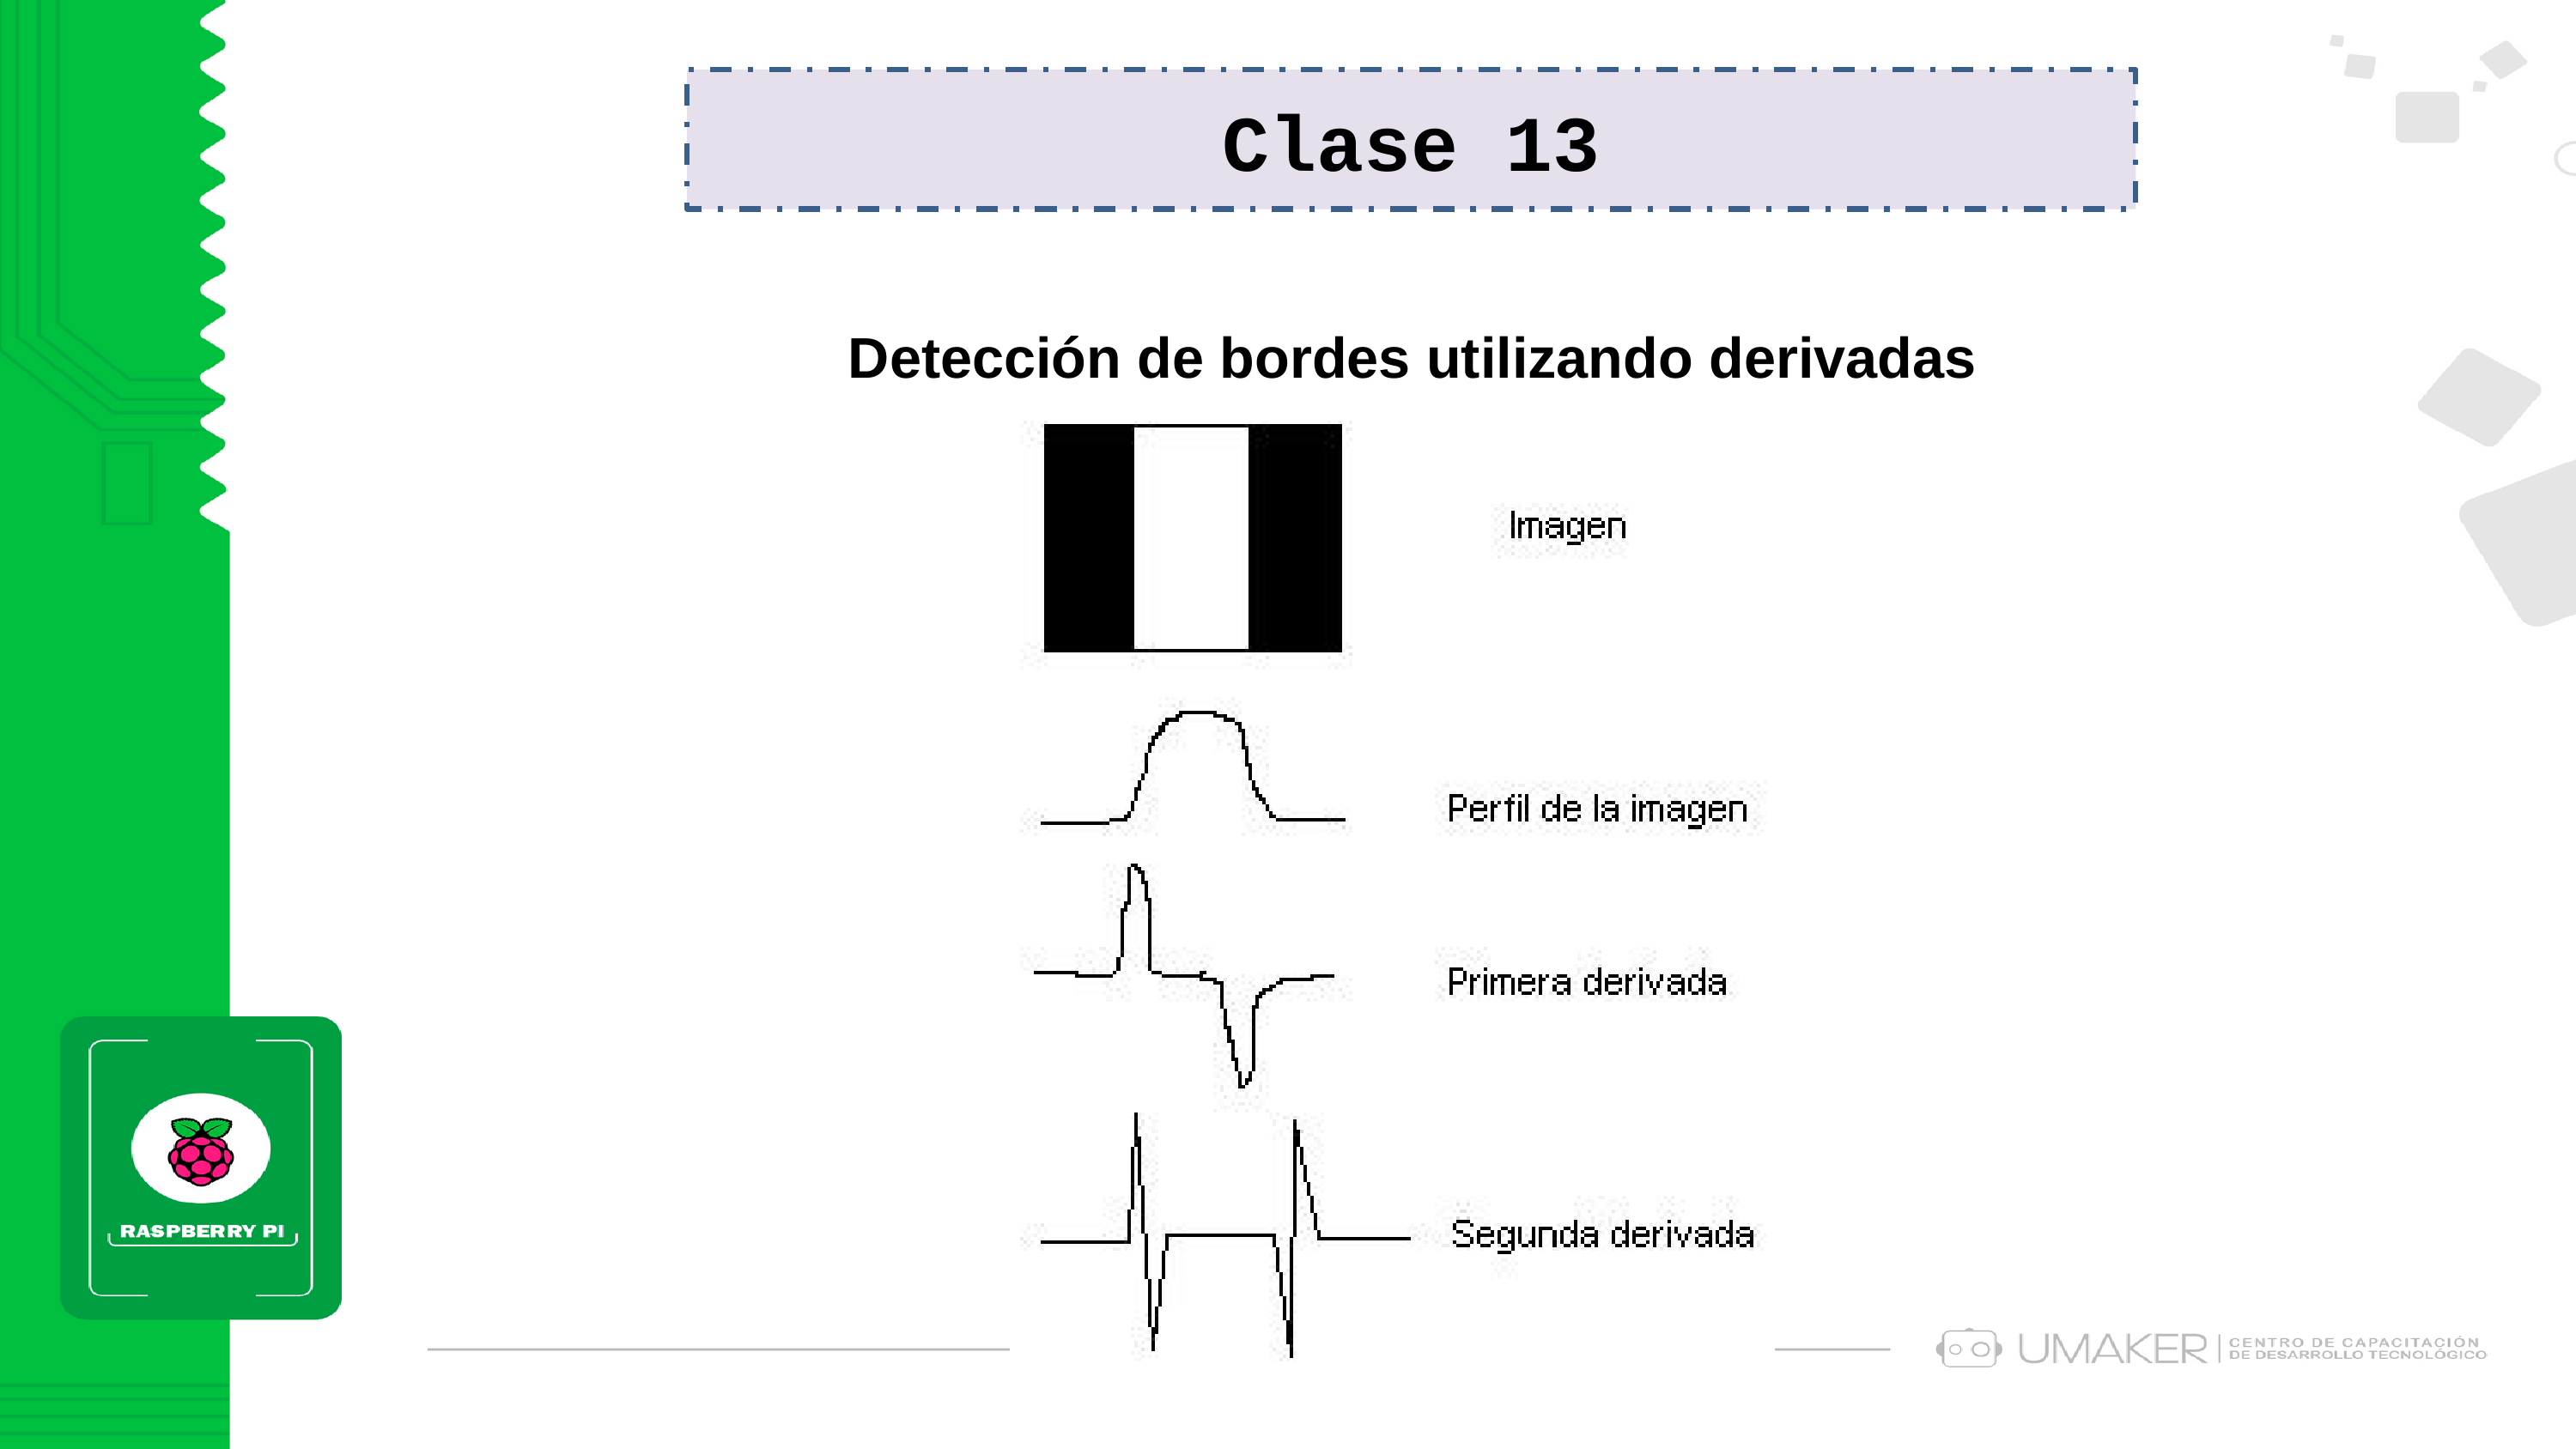

Clase 13
Detección de bordes utilizando derivadas